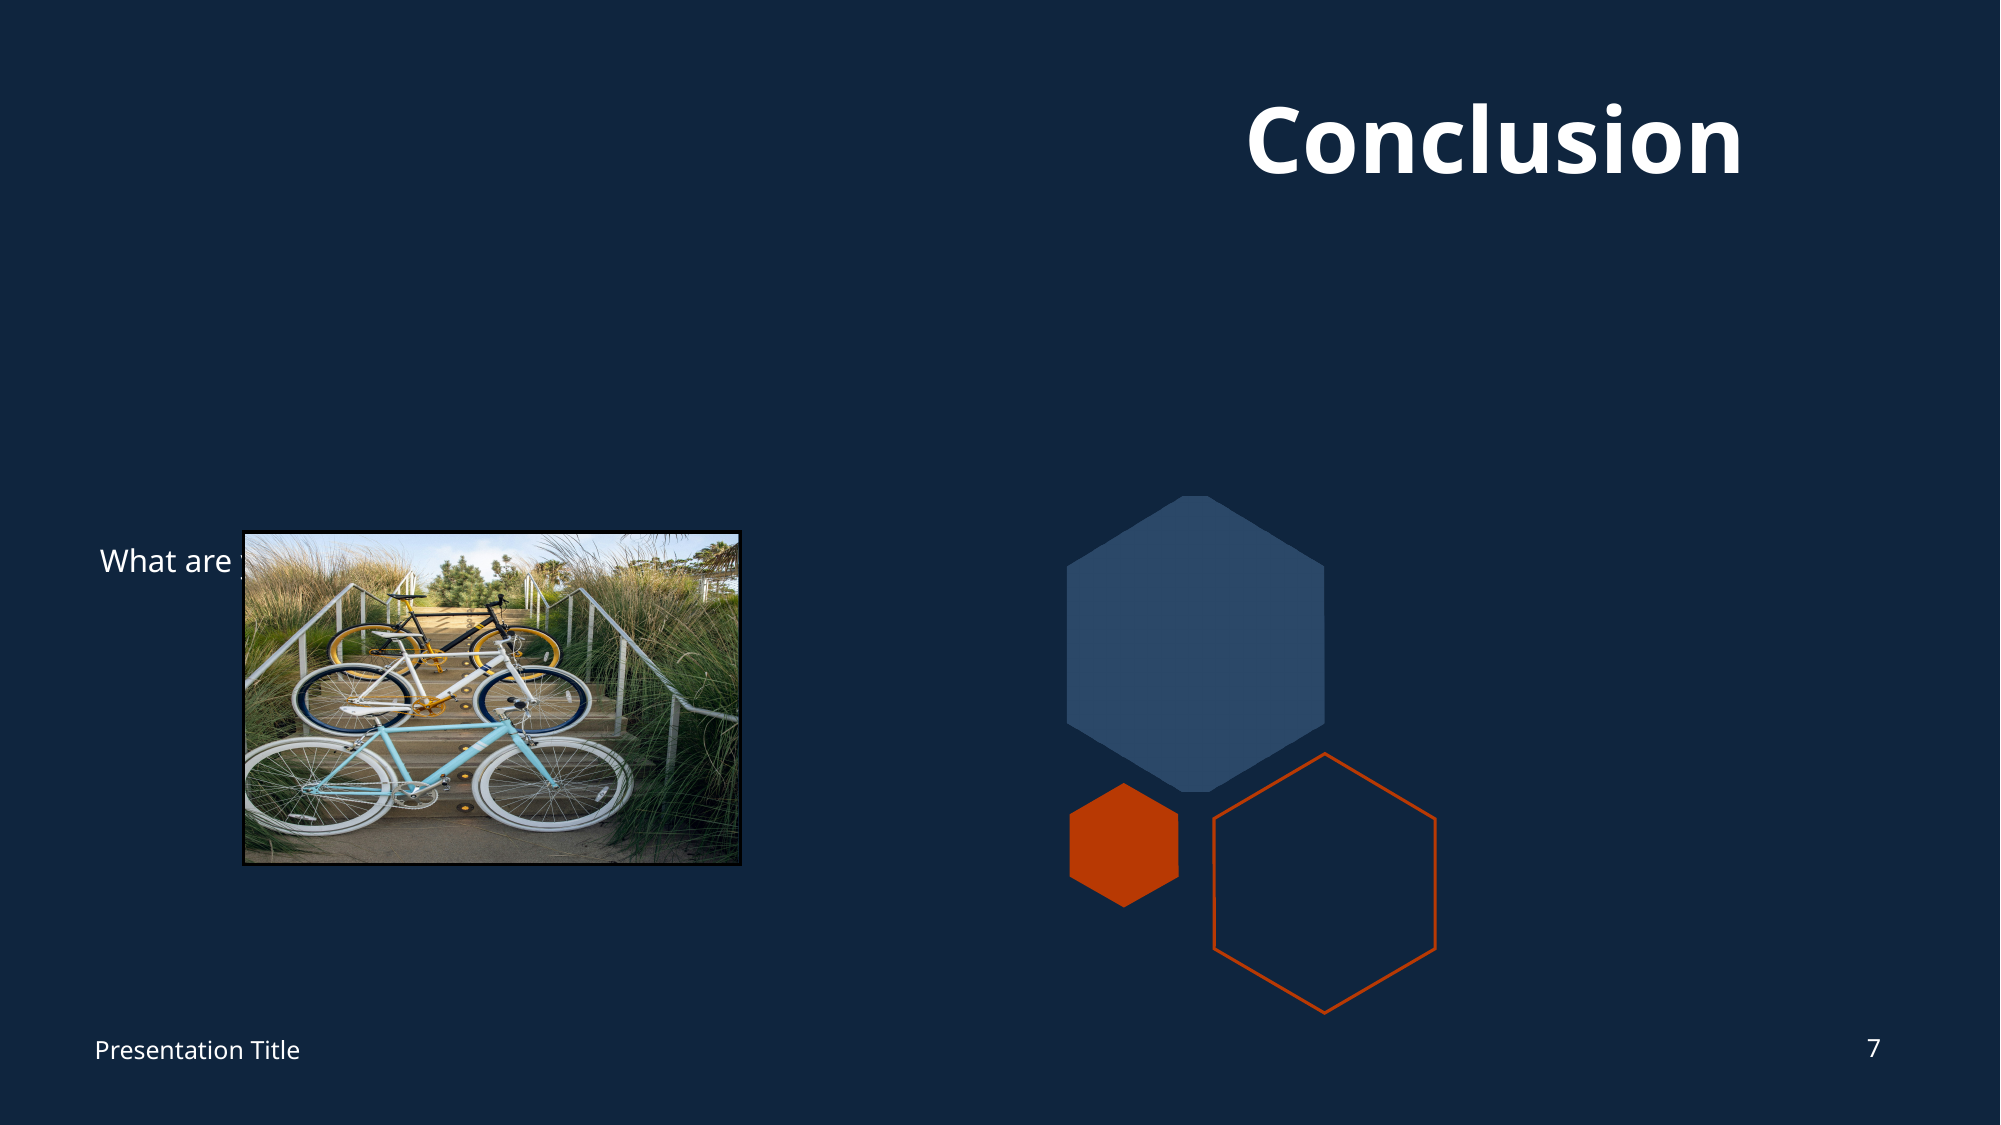

# Conclusion
What are your conclusions?
Presentation Title